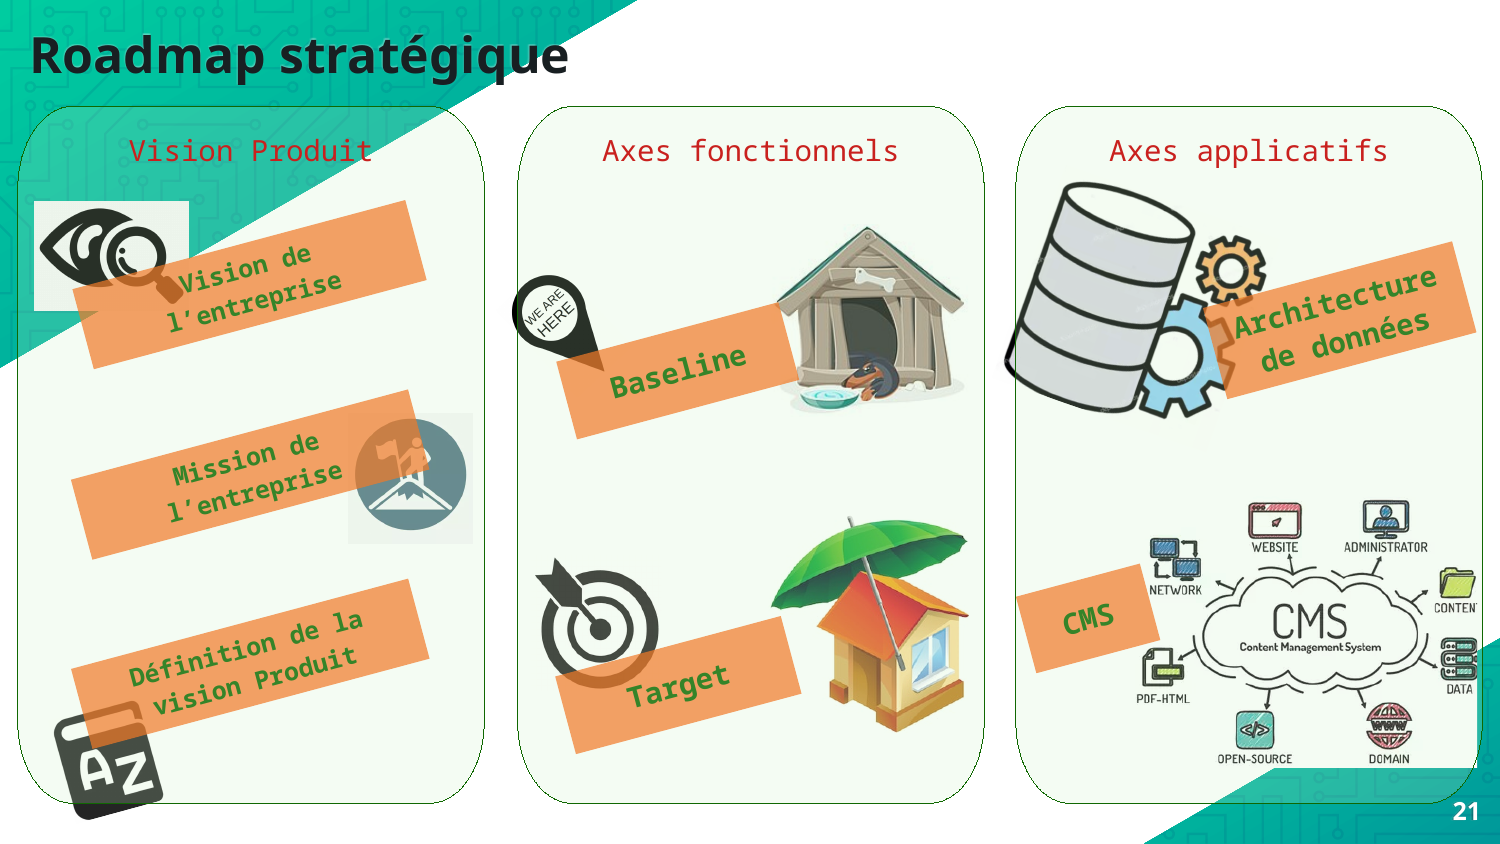

# Roadmap stratégique
Vision Produit
Axes fonctionnels
Axes applicatifs
Architecture de données
Vision de l’entreprise
Baseline
Mission de l’entreprise
CMS
Target
Définition de la vision Produit